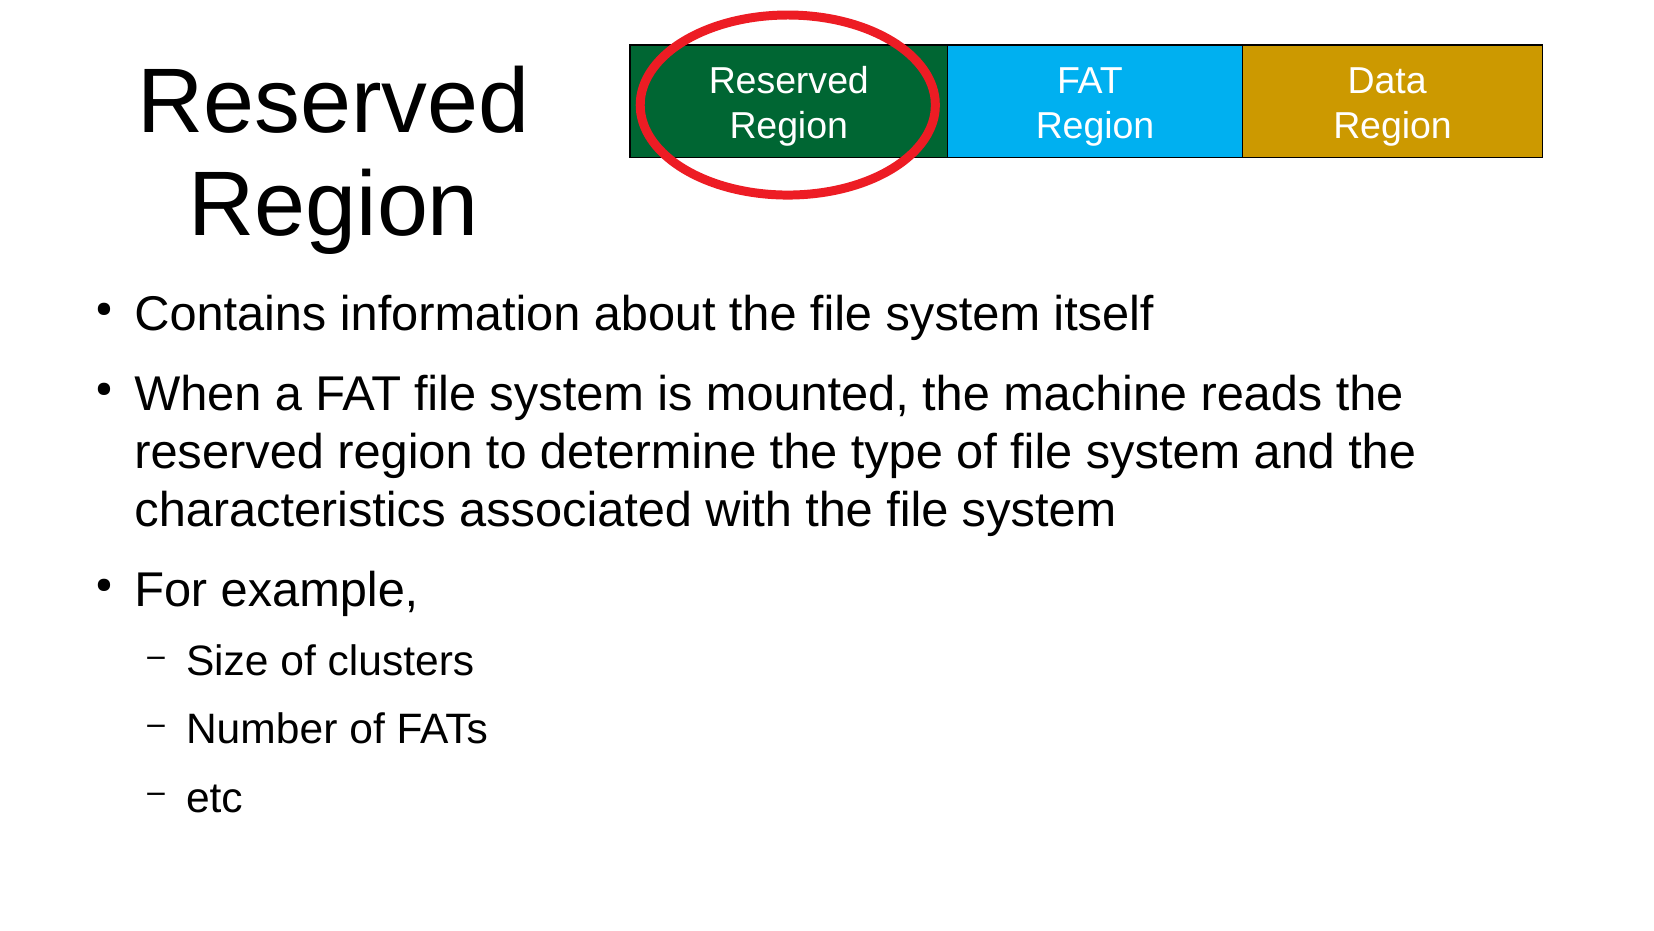

Reserved
Region
FAT
Region
Data
Region
# Reserved Region
Contains information about the file system itself
When a FAT file system is mounted, the machine reads the reserved region to determine the type of file system and the characteristics associated with the file system
For example,
Size of clusters
Number of FATs
etc